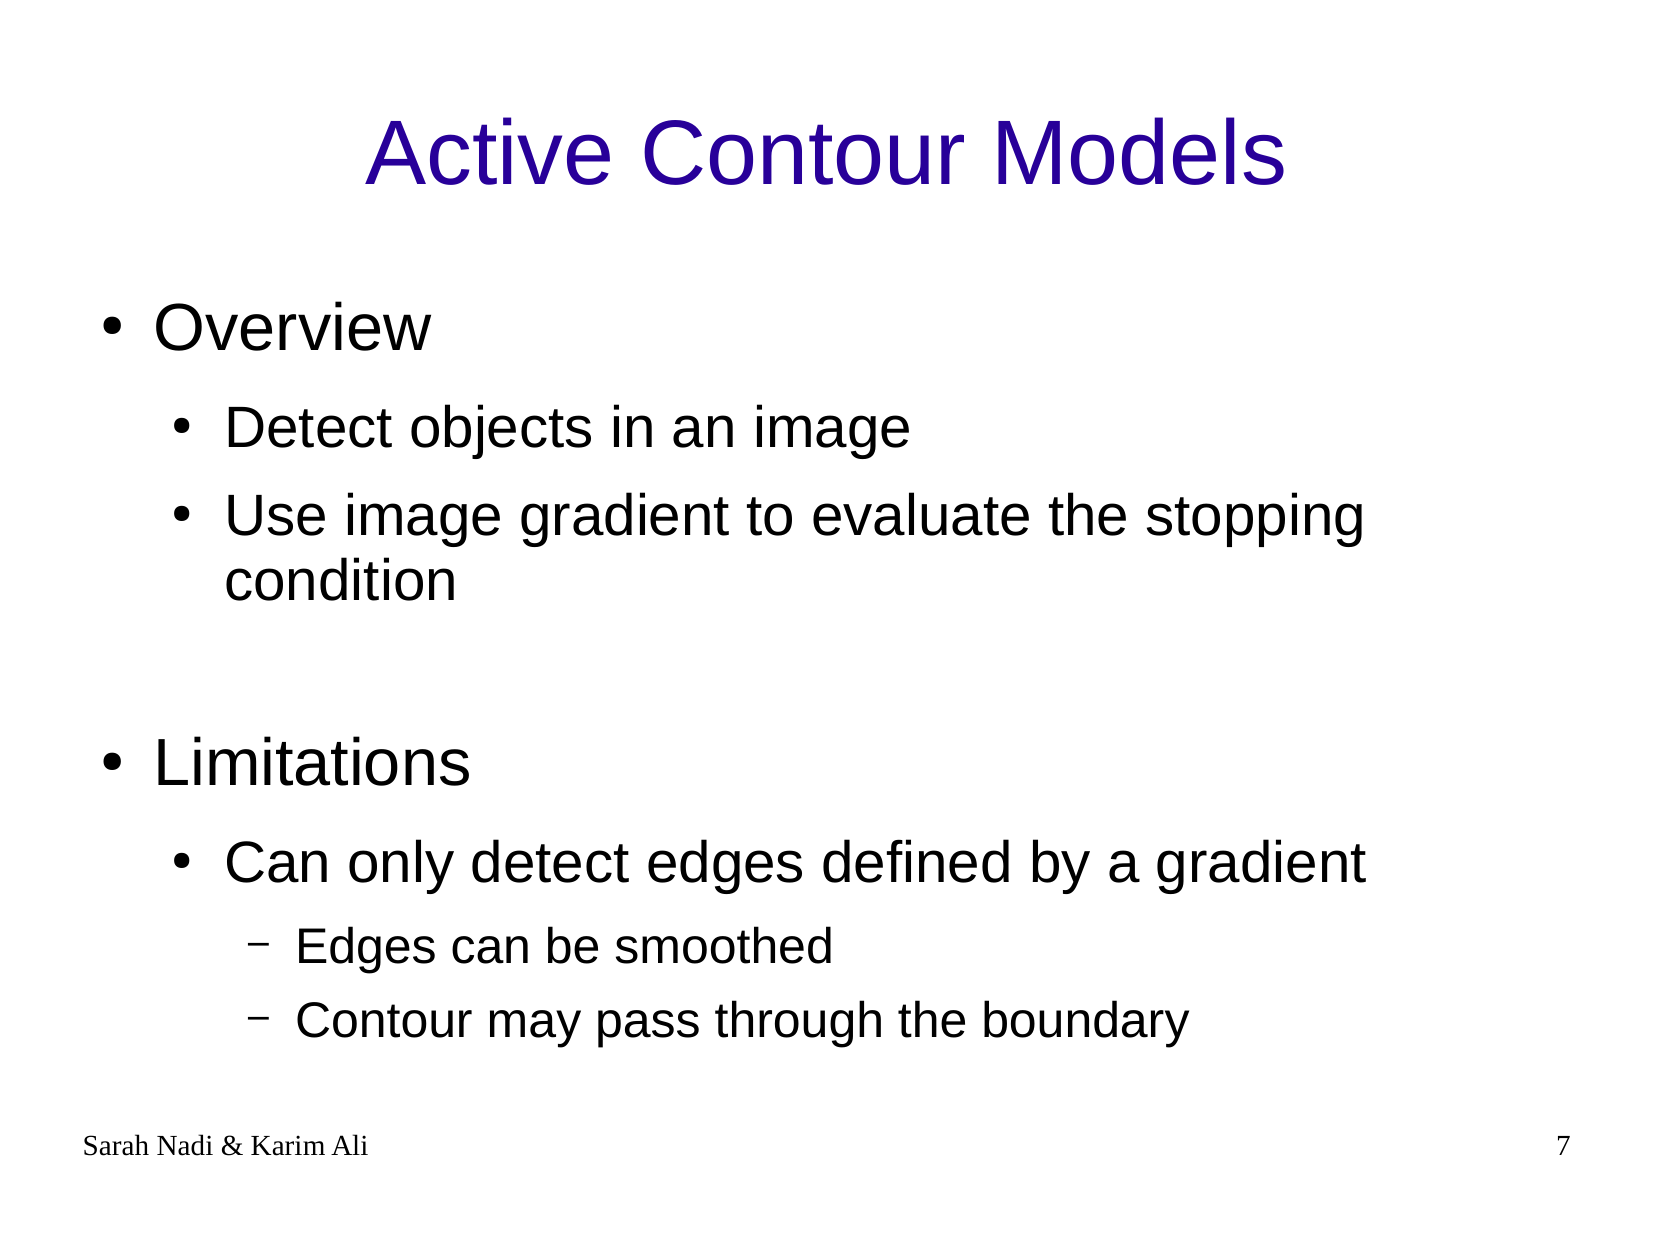

# Active Contour Models
Overview
Detect objects in an image
Use image gradient to evaluate the stopping condition
Limitations
Can only detect edges defined by a gradient
Edges can be smoothed
Contour may pass through the boundary
Sarah Nadi & Karim Ali
7